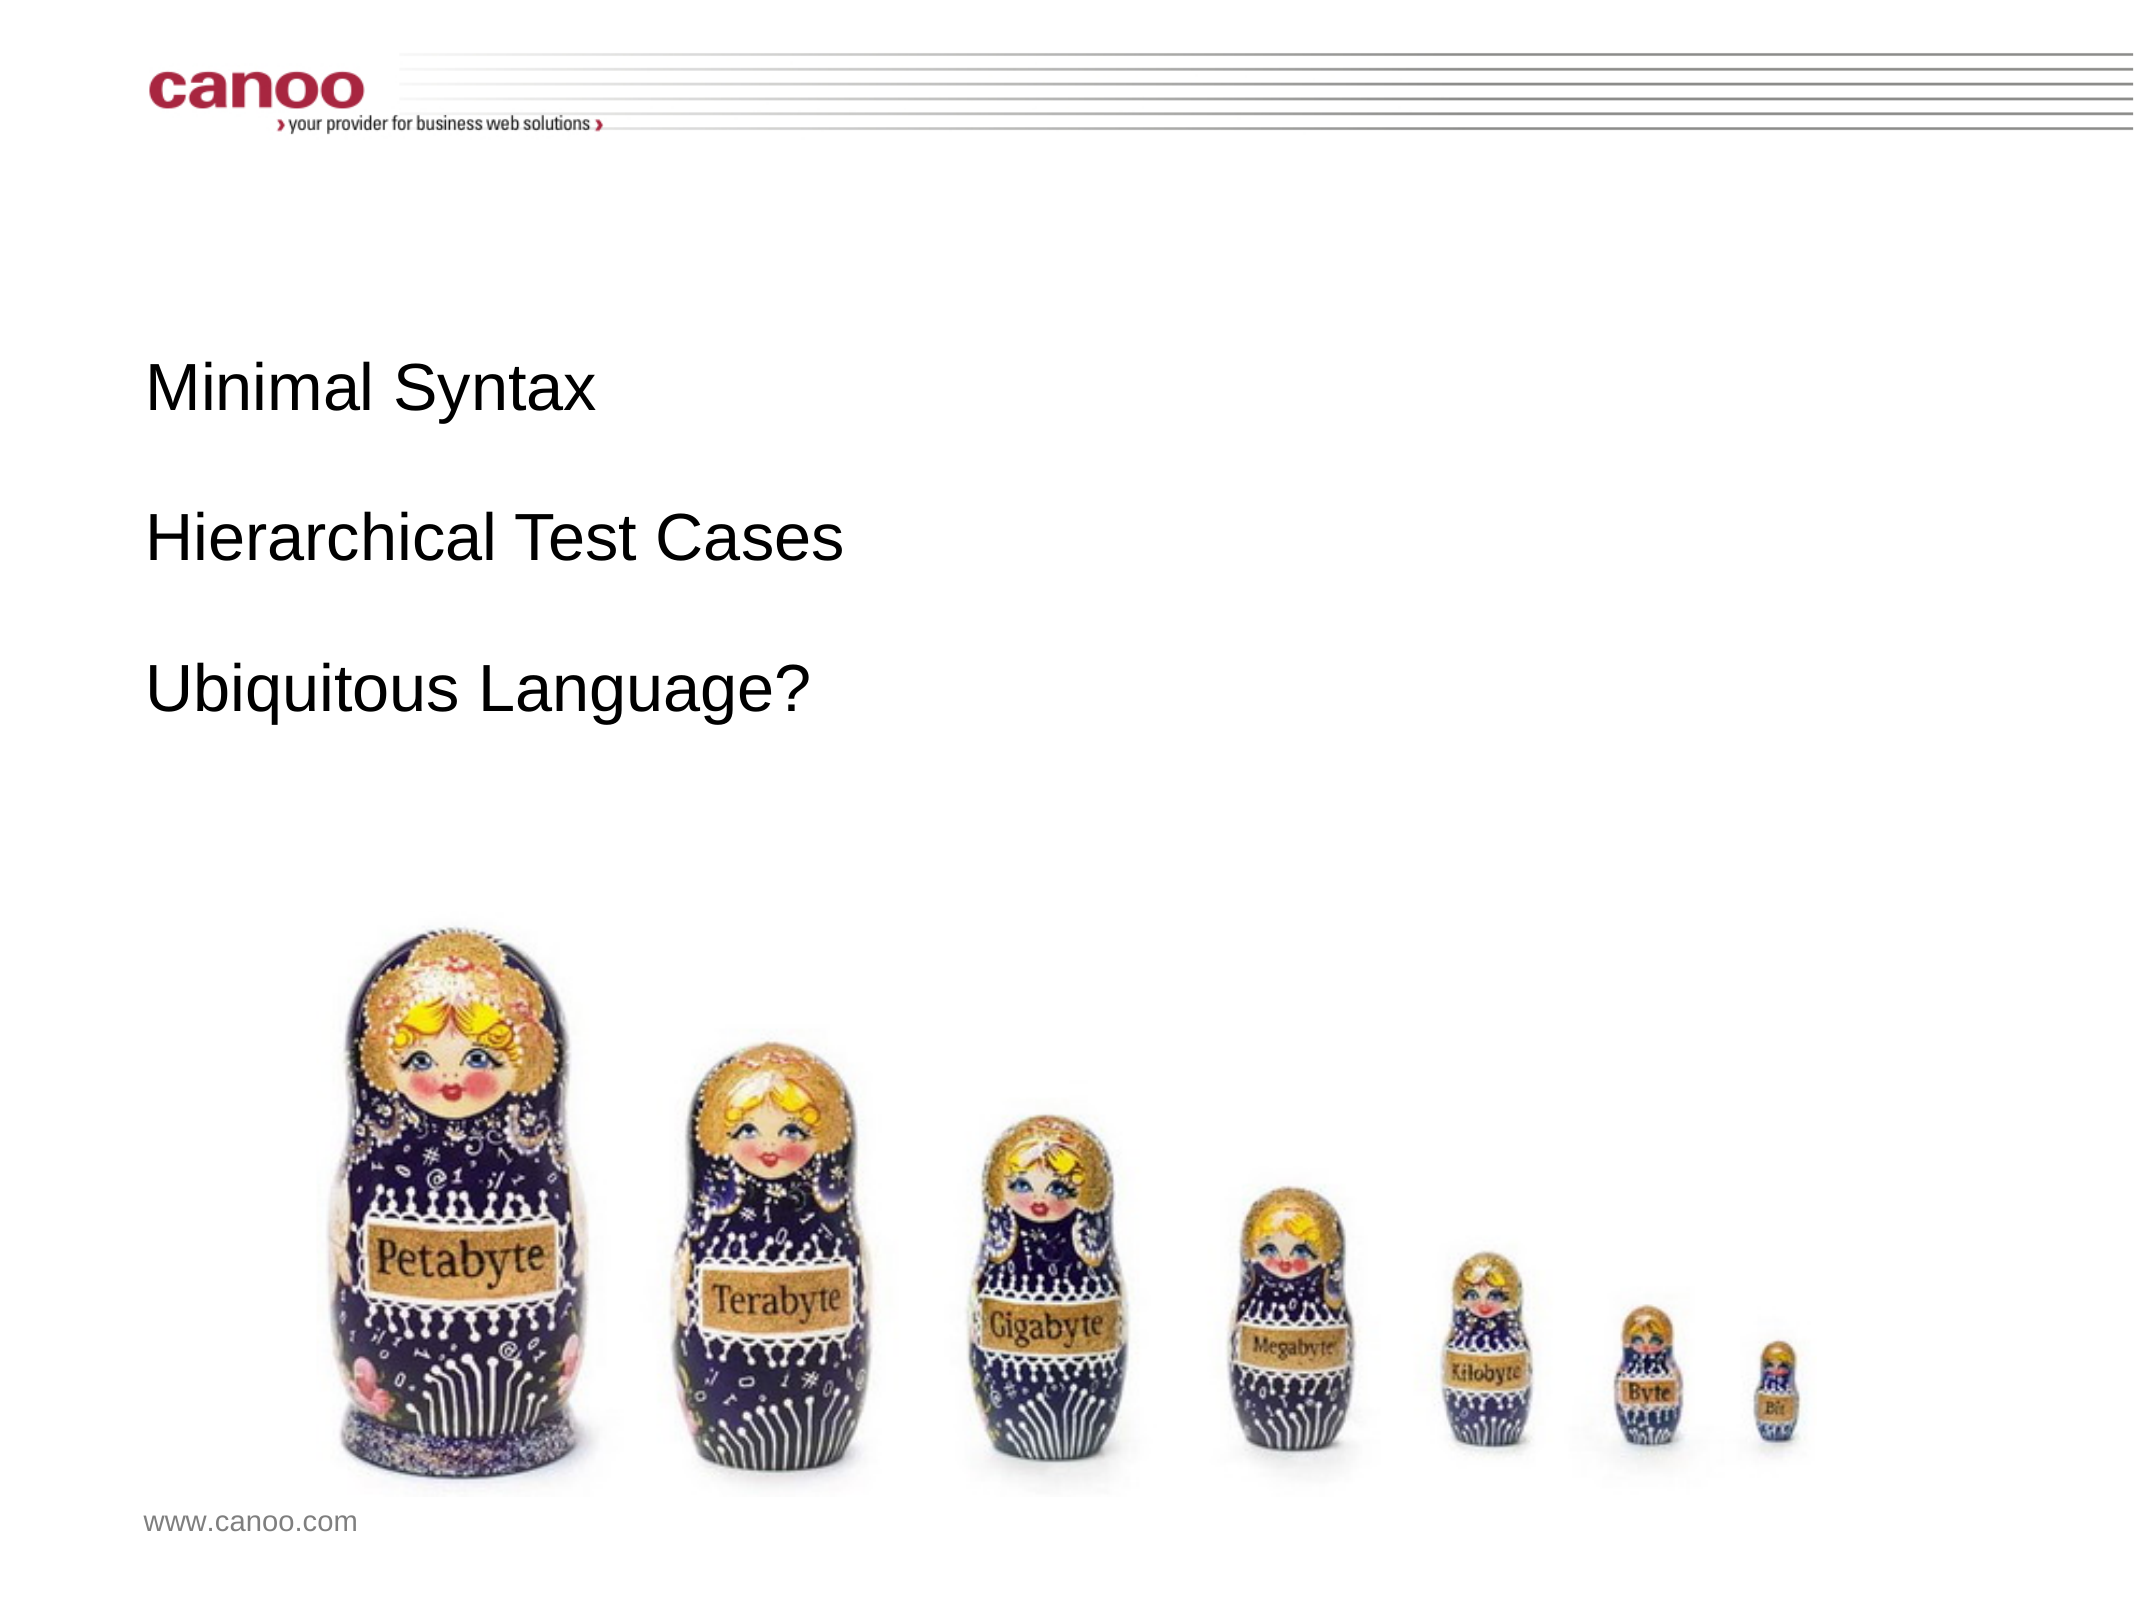

# Minimal Syntax
Hierarchical Test Cases
Ubiquitous Language?